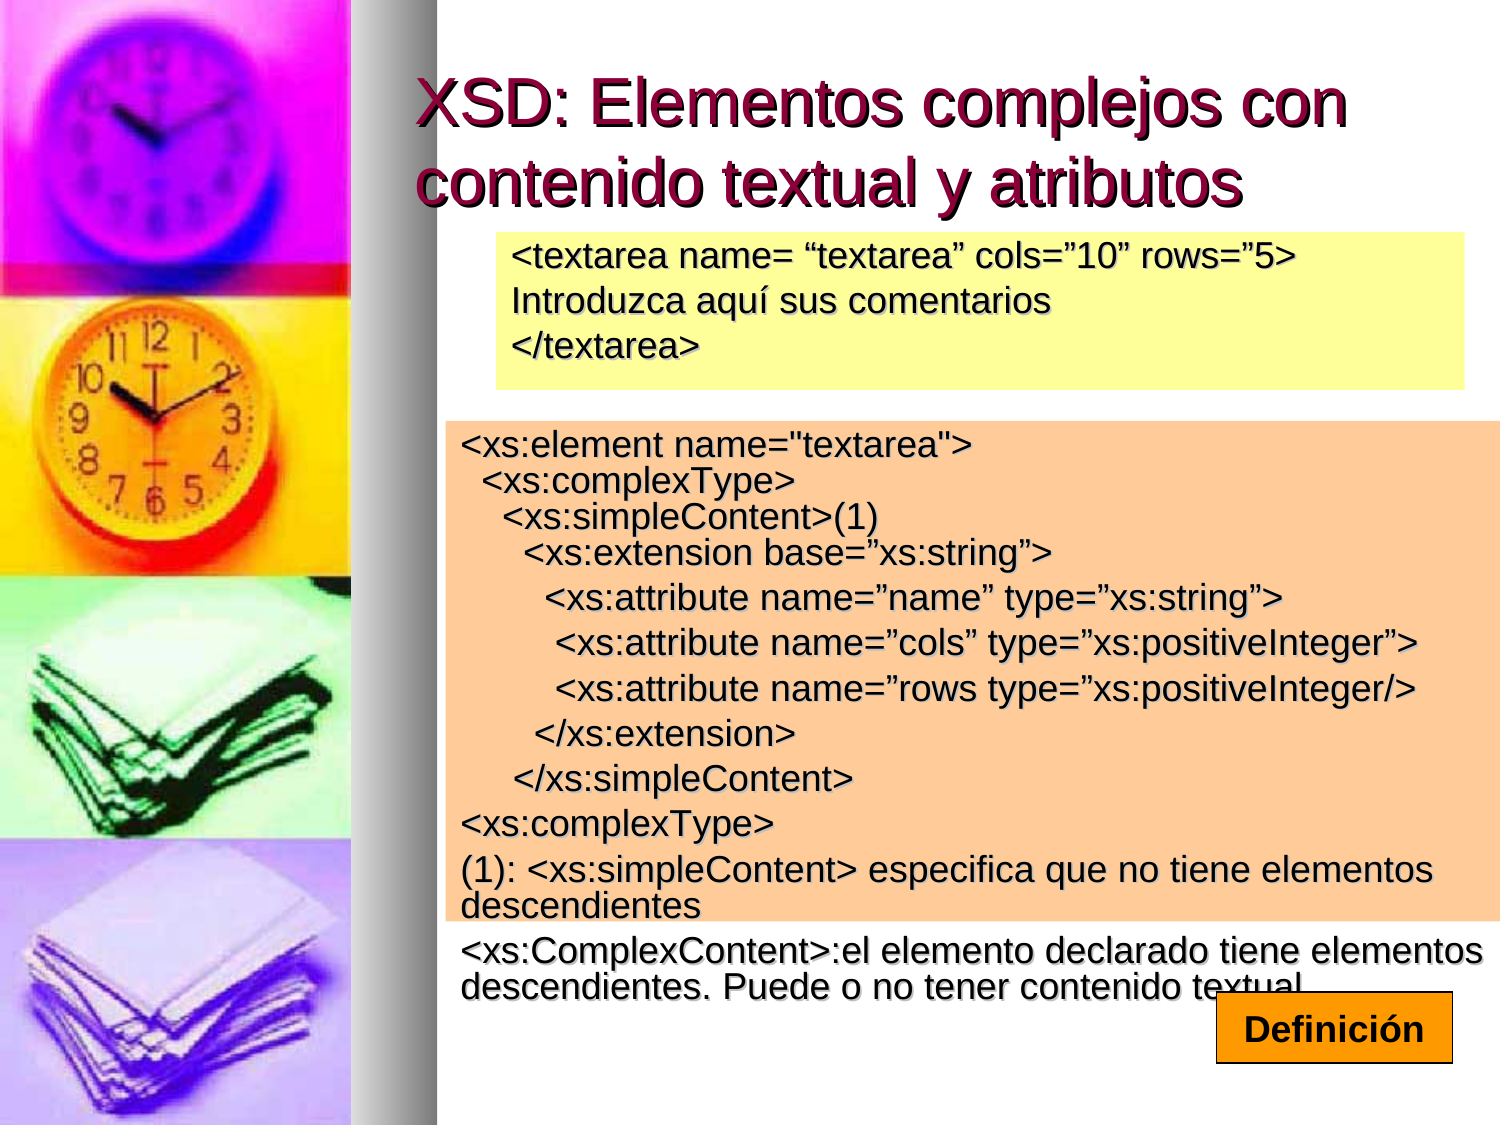

# XSD: Elementos complejos con contenido textual y atributos
<textarea name= “textarea” cols=”10” rows=”5>
Introduzca aquí sus comentarios
</textarea>
<xs:element name="textarea">
  <xs:complexType>
    <xs:simpleContent>(1)
      <xs:extension base=”xs:string”>
 <xs:attribute name=”name” type=”xs:string”>
 <xs:attribute name=”cols” type=”xs:positiveInteger”>
 <xs:attribute name=”rows type=”xs:positiveInteger/>
 </xs:extension>
 </xs:simpleContent>
<xs:complexType>
(1): <xs:simpleContent> especifica que no tiene elementos descendientes
<xs:ComplexContent>:el elemento declarado tiene elementos descendientes. Puede o no tener contenido textual.
Definición